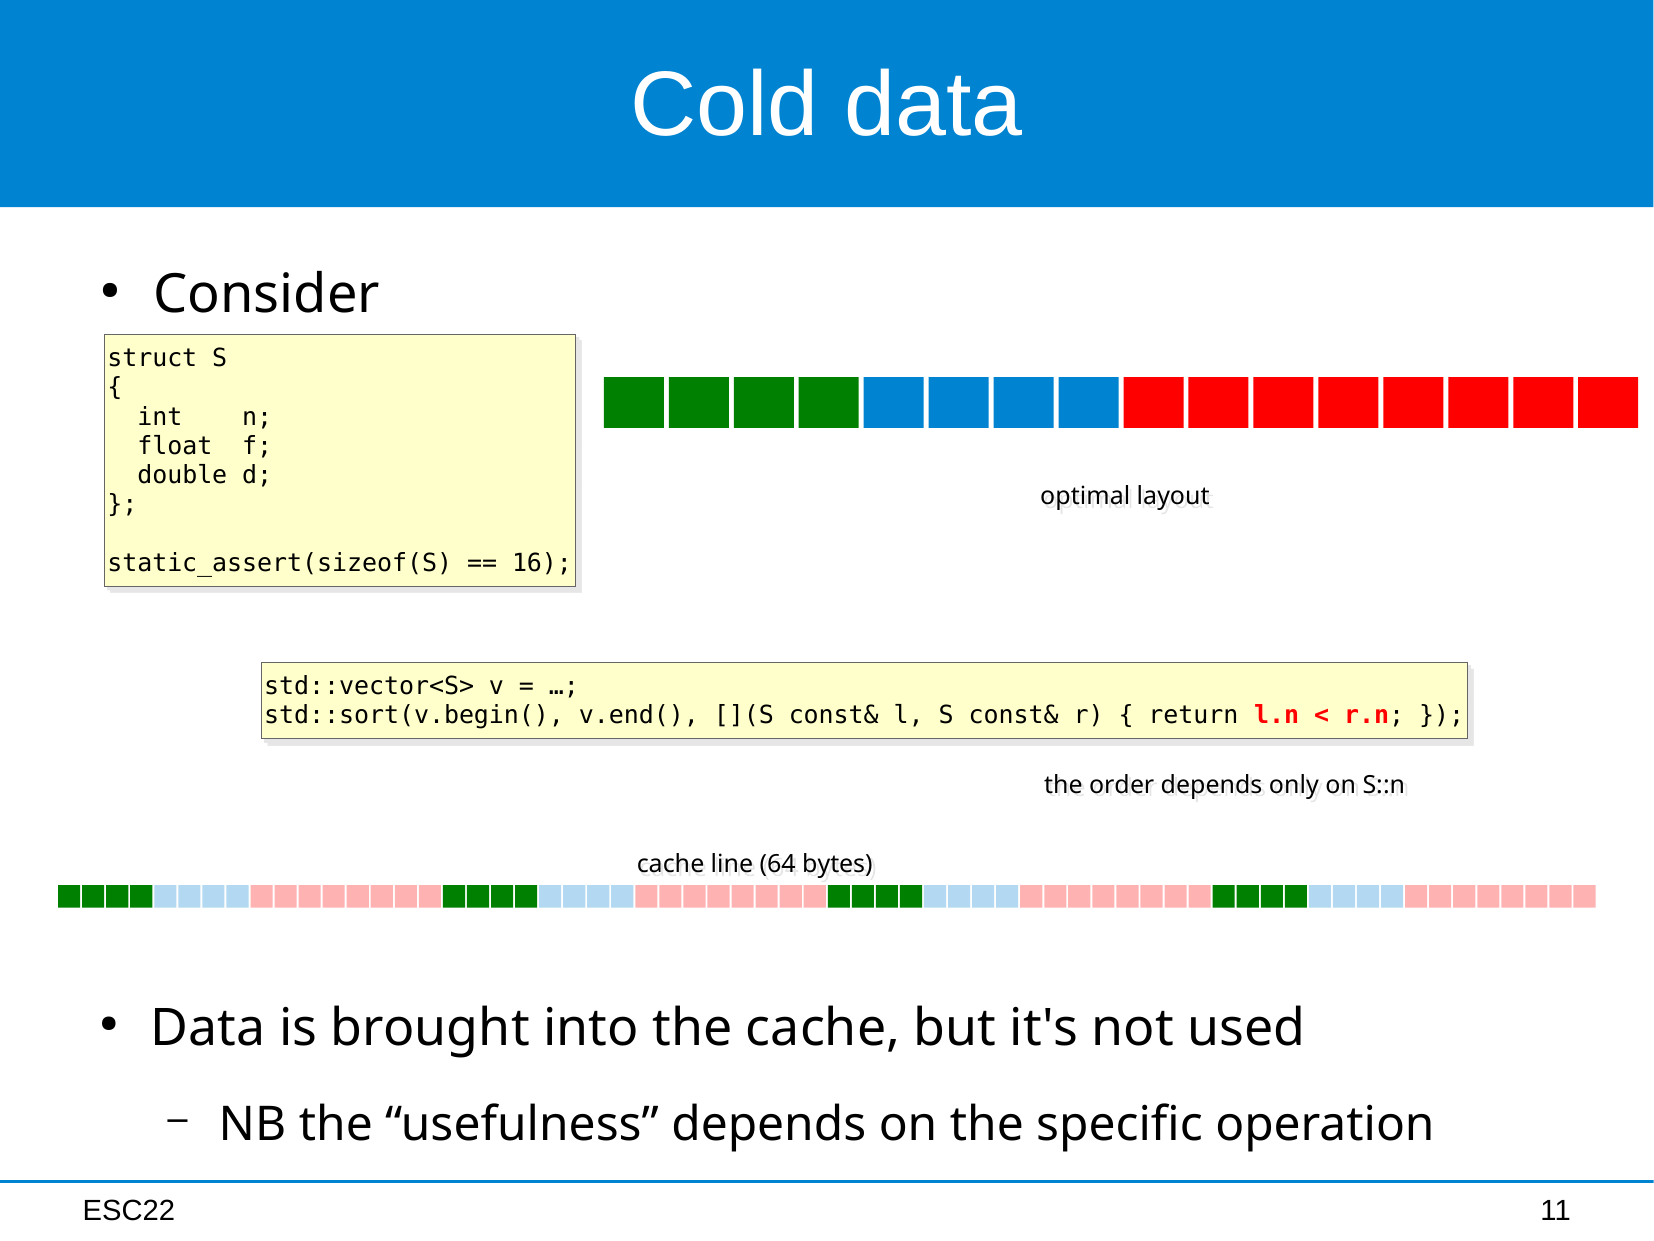

# Cold data
Consider
struct S
{
 int n;
 float f;
 double d;
};
static_assert(sizeof(S) == 16);
optimal layout
std::vector<S> v = …;
std::sort(v.begin(), v.end(), [](S const& l, S const& r) { return l.n < r.n; });
the order depends only on S::n
cache line (64 bytes)
Data is brought into the cache, but it's not used
NB the “usefulness” depends on the specific operation
ESC22
11